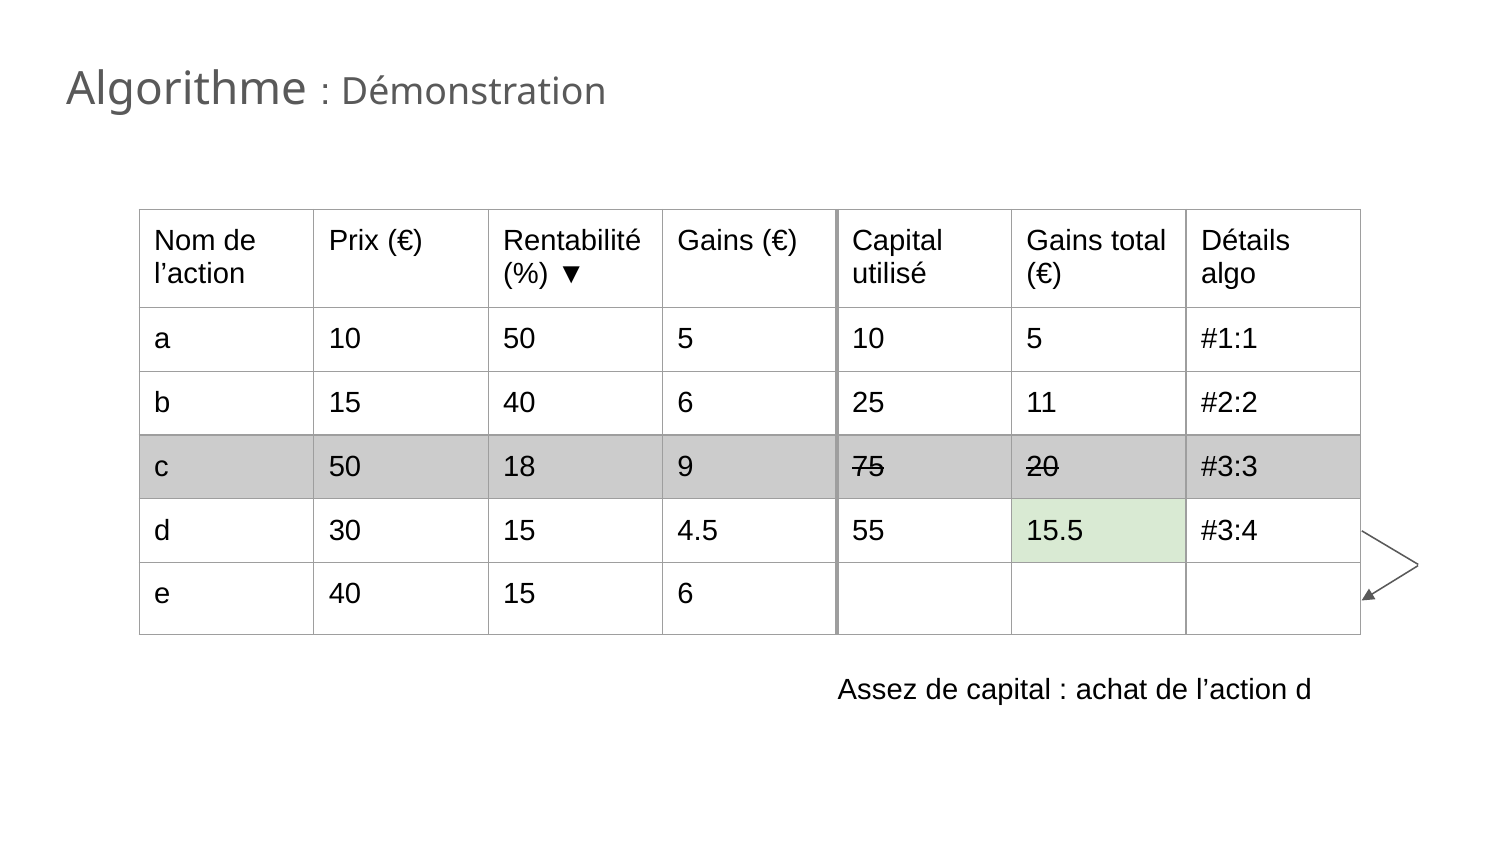

# Algorithme : Démonstration
| Nom de l’action | Prix (€) | Rentabilité (%) ▼ | Gains (€) | Capital utilisé | Gains total (€) | Détails algo |
| --- | --- | --- | --- | --- | --- | --- |
| a | 10 | 50 | 5 | 10 | 5 | #1:1 |
| b | 15 | 40 | 6 | 25 | 11 | #2:2 |
| c | 50 | 18 | 9 | 75 | 20 | #3:3 |
| d | 30 | 15 | 4.5 | 55 | 15.5 | #3:4 |
| e | 40 | 15 | 6 | | | |
Assez de capital : achat de l’action d